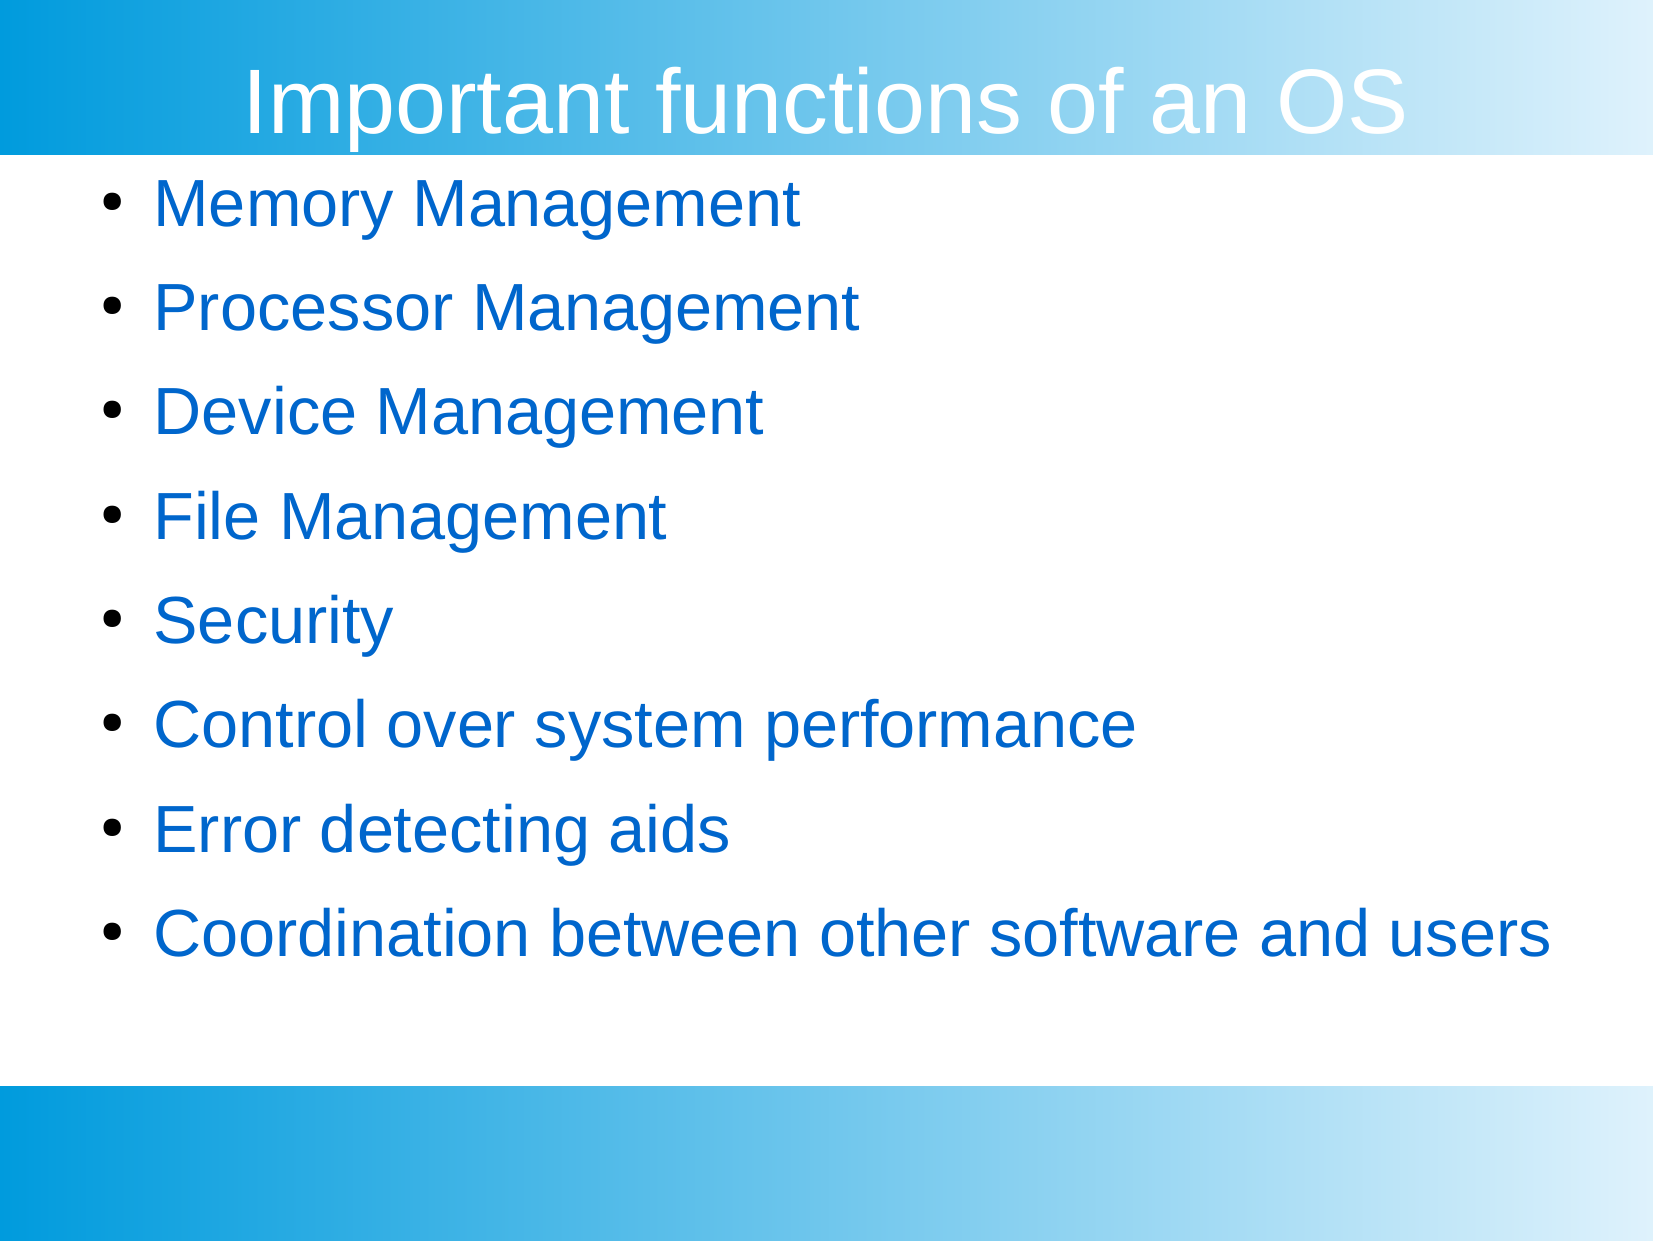

# Important functions of an OS
Memory Management
Processor Management
Device Management
File Management
Security
Control over system performance
Error detecting aids
Coordination between other software and users